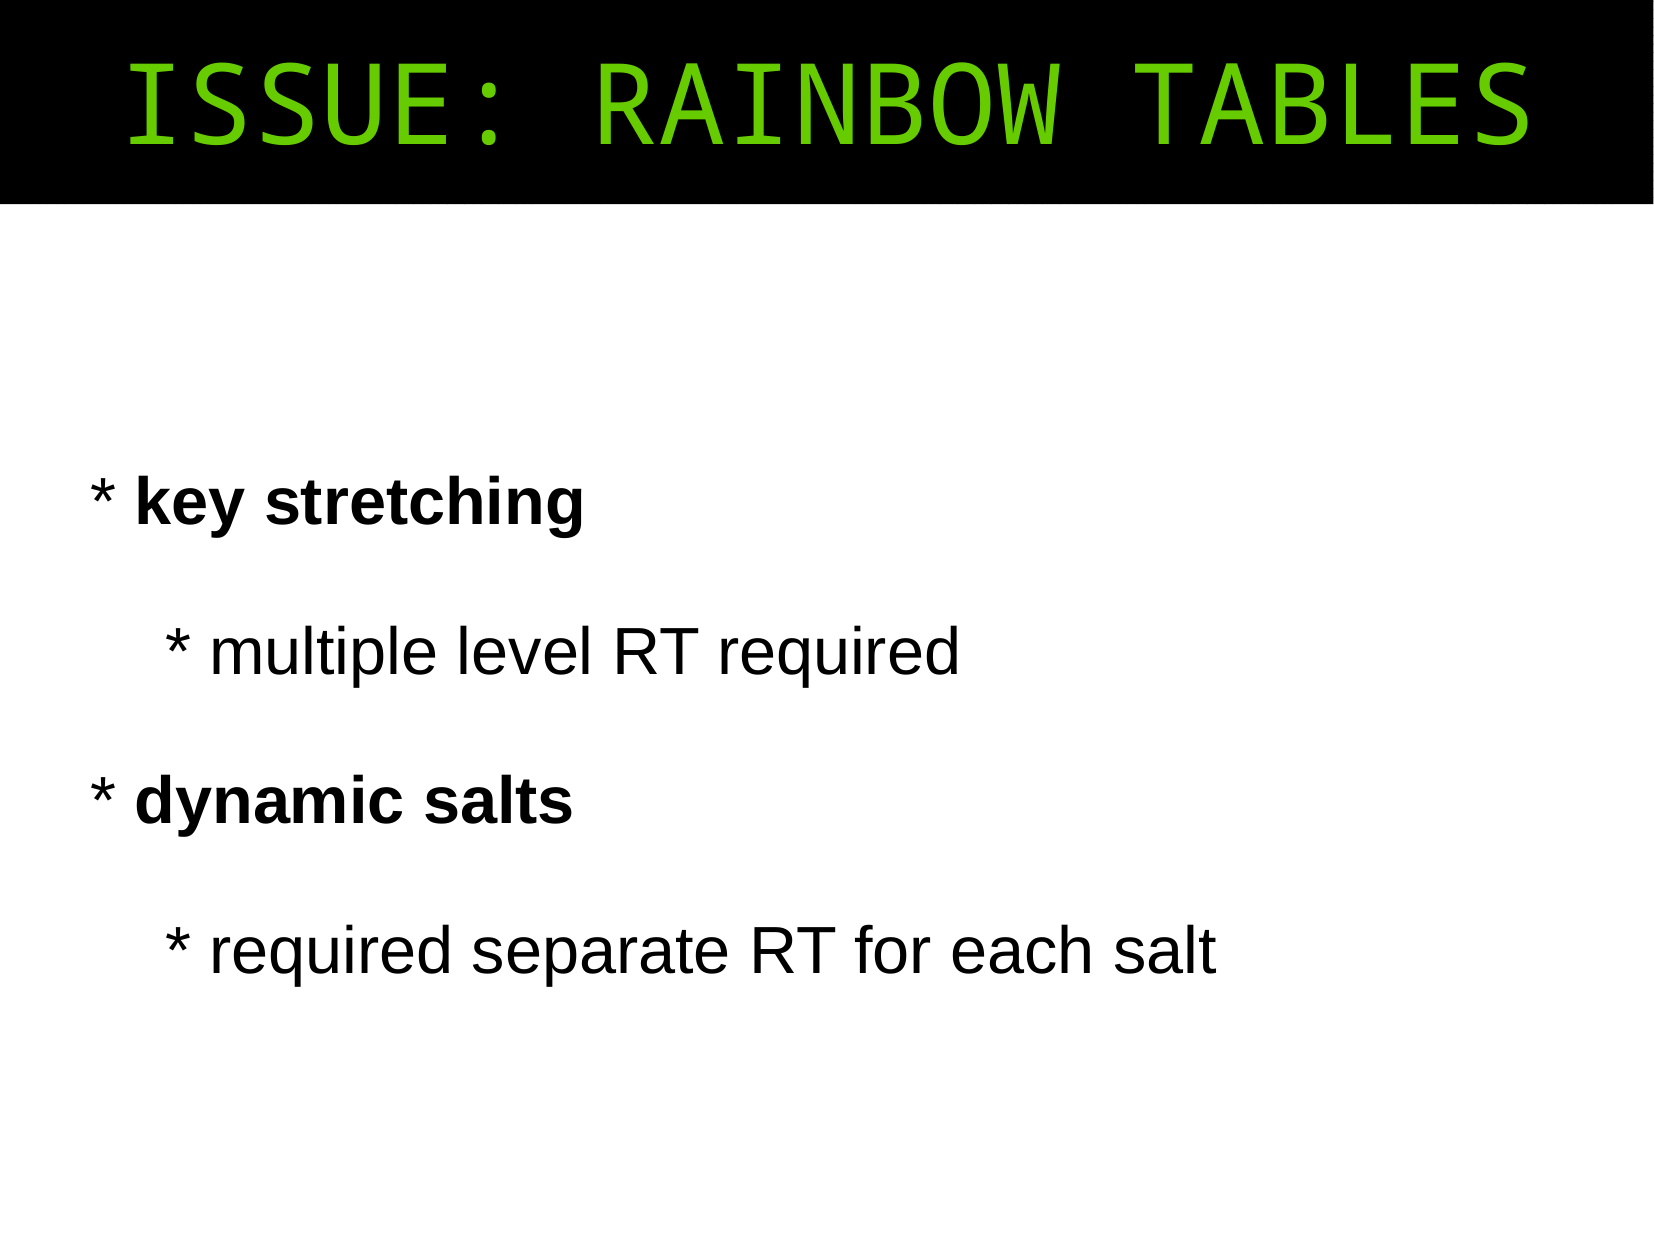

# ISSUE: RAINBOW TABLES
* key stretching
	* multiple level RT required
* dynamic salts
	* required separate RT for each salt